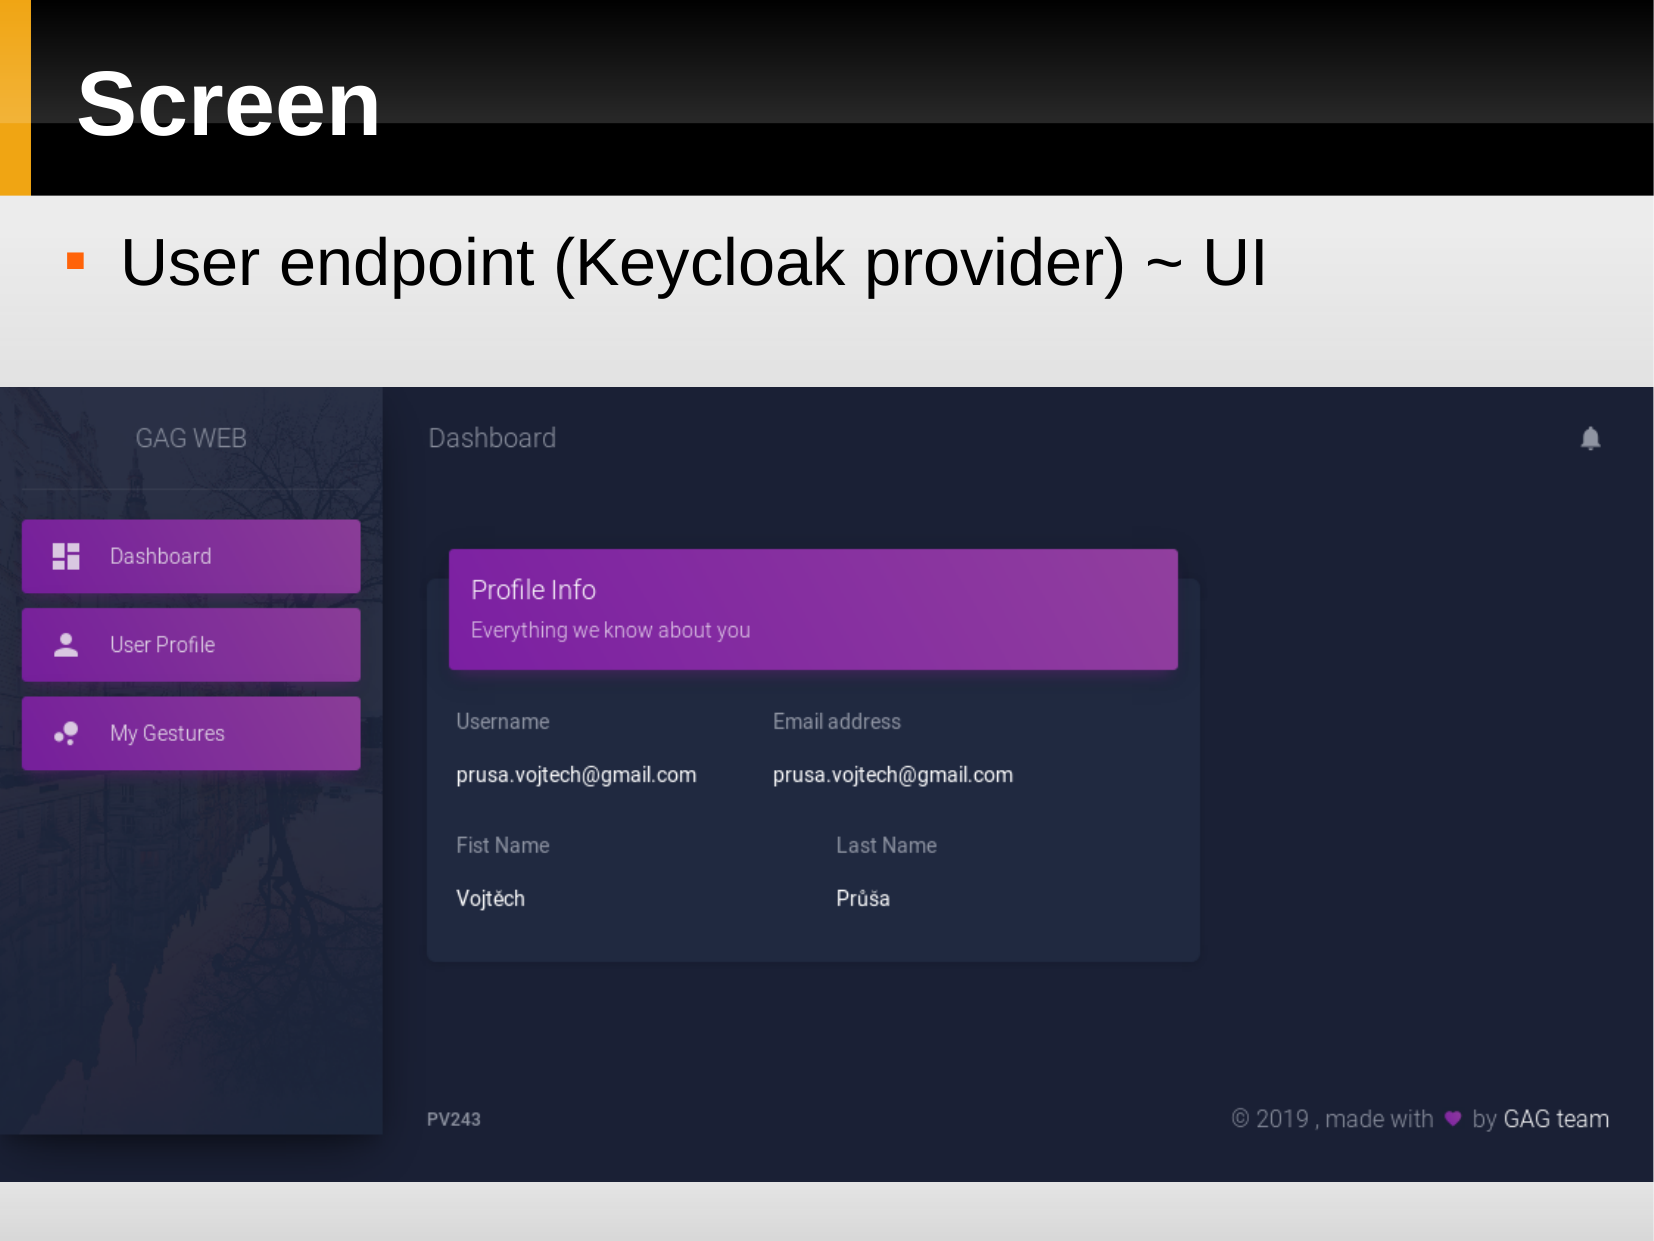

# Screen
User endpoint (Keycloak provider) ~ UI